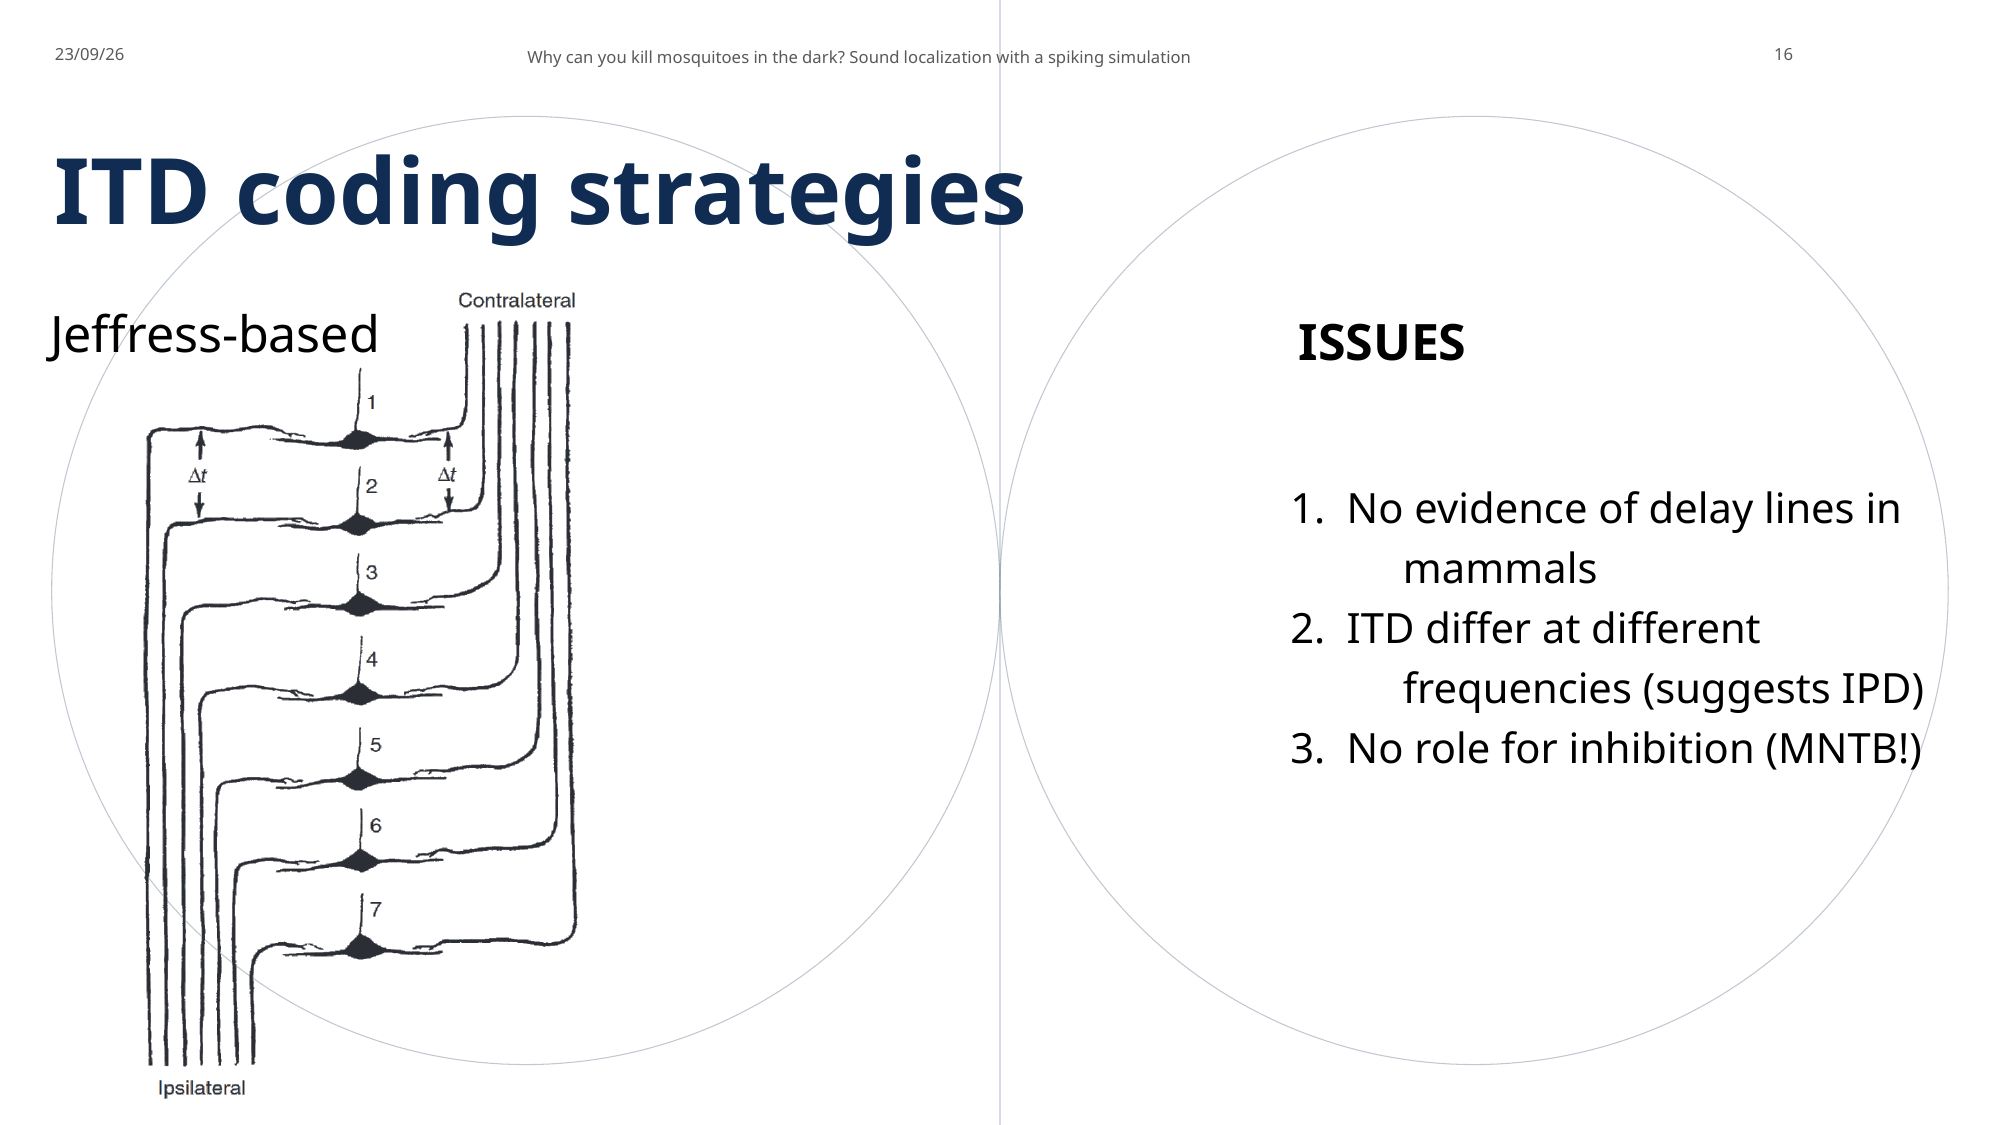

Why can you kill mosquitoes in the dark? Sound localization with a spiking simulation
15
# ITD coding strategies
Jeffress-based
ISSUES
No evidence of delay lines in mammals
ITD differ at different frequencies (suggests IPD)
No role for inhibition (MNTB!)